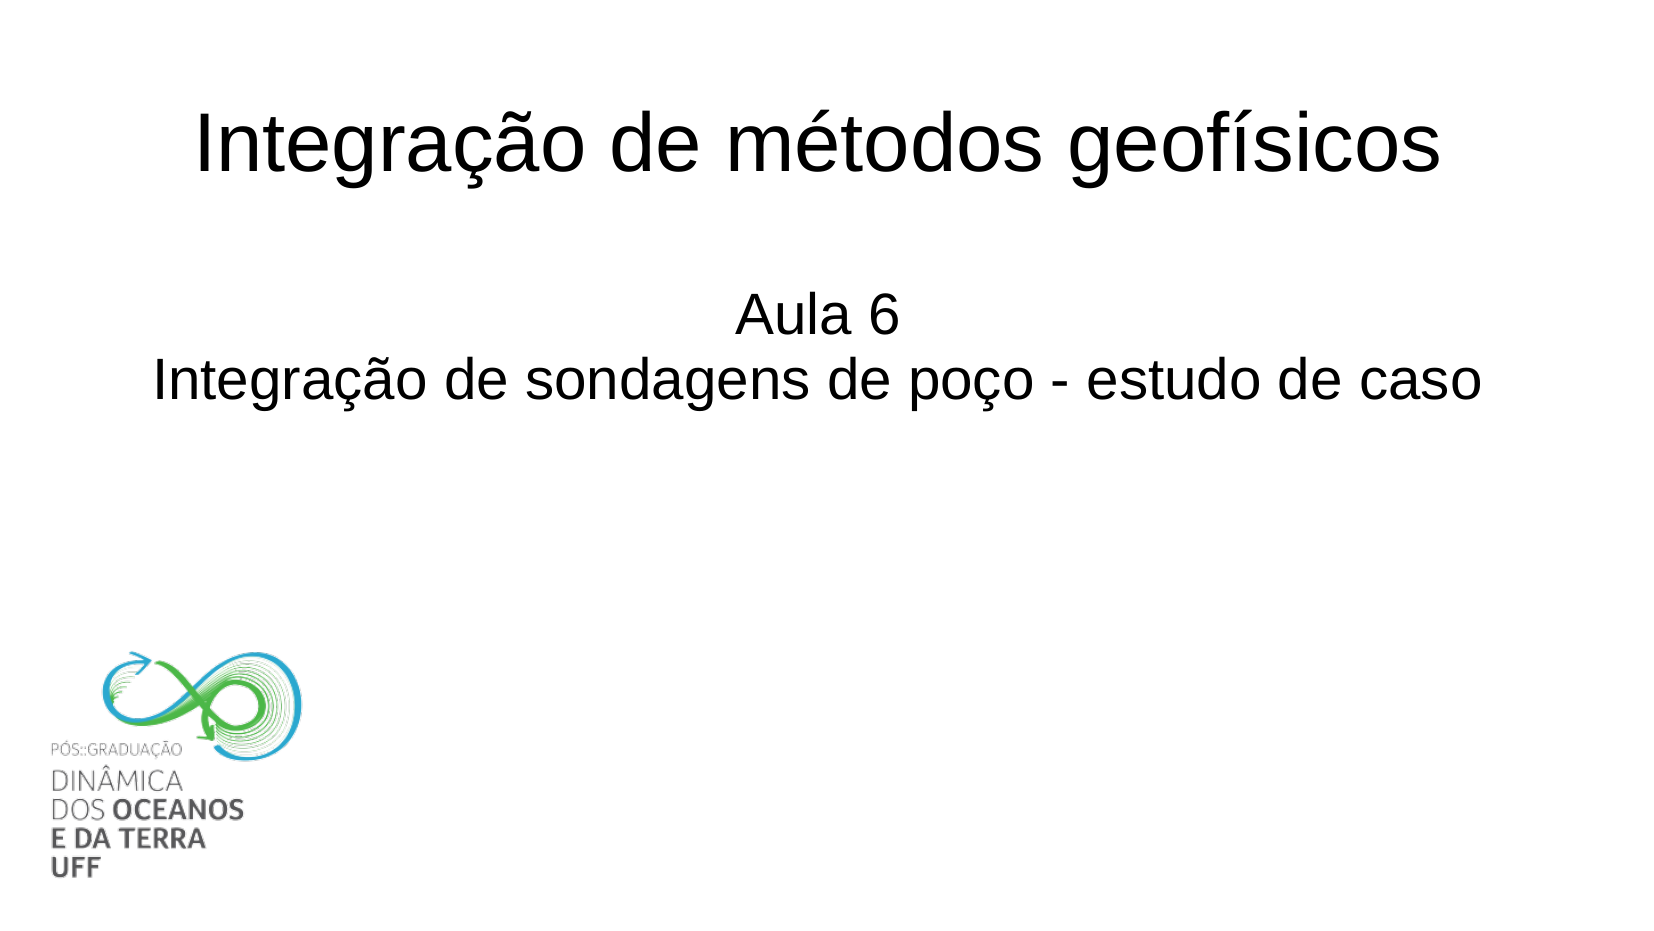

# Integração de métodos geofísicos
Aula 6
Integração de sondagens de poço - estudo de caso